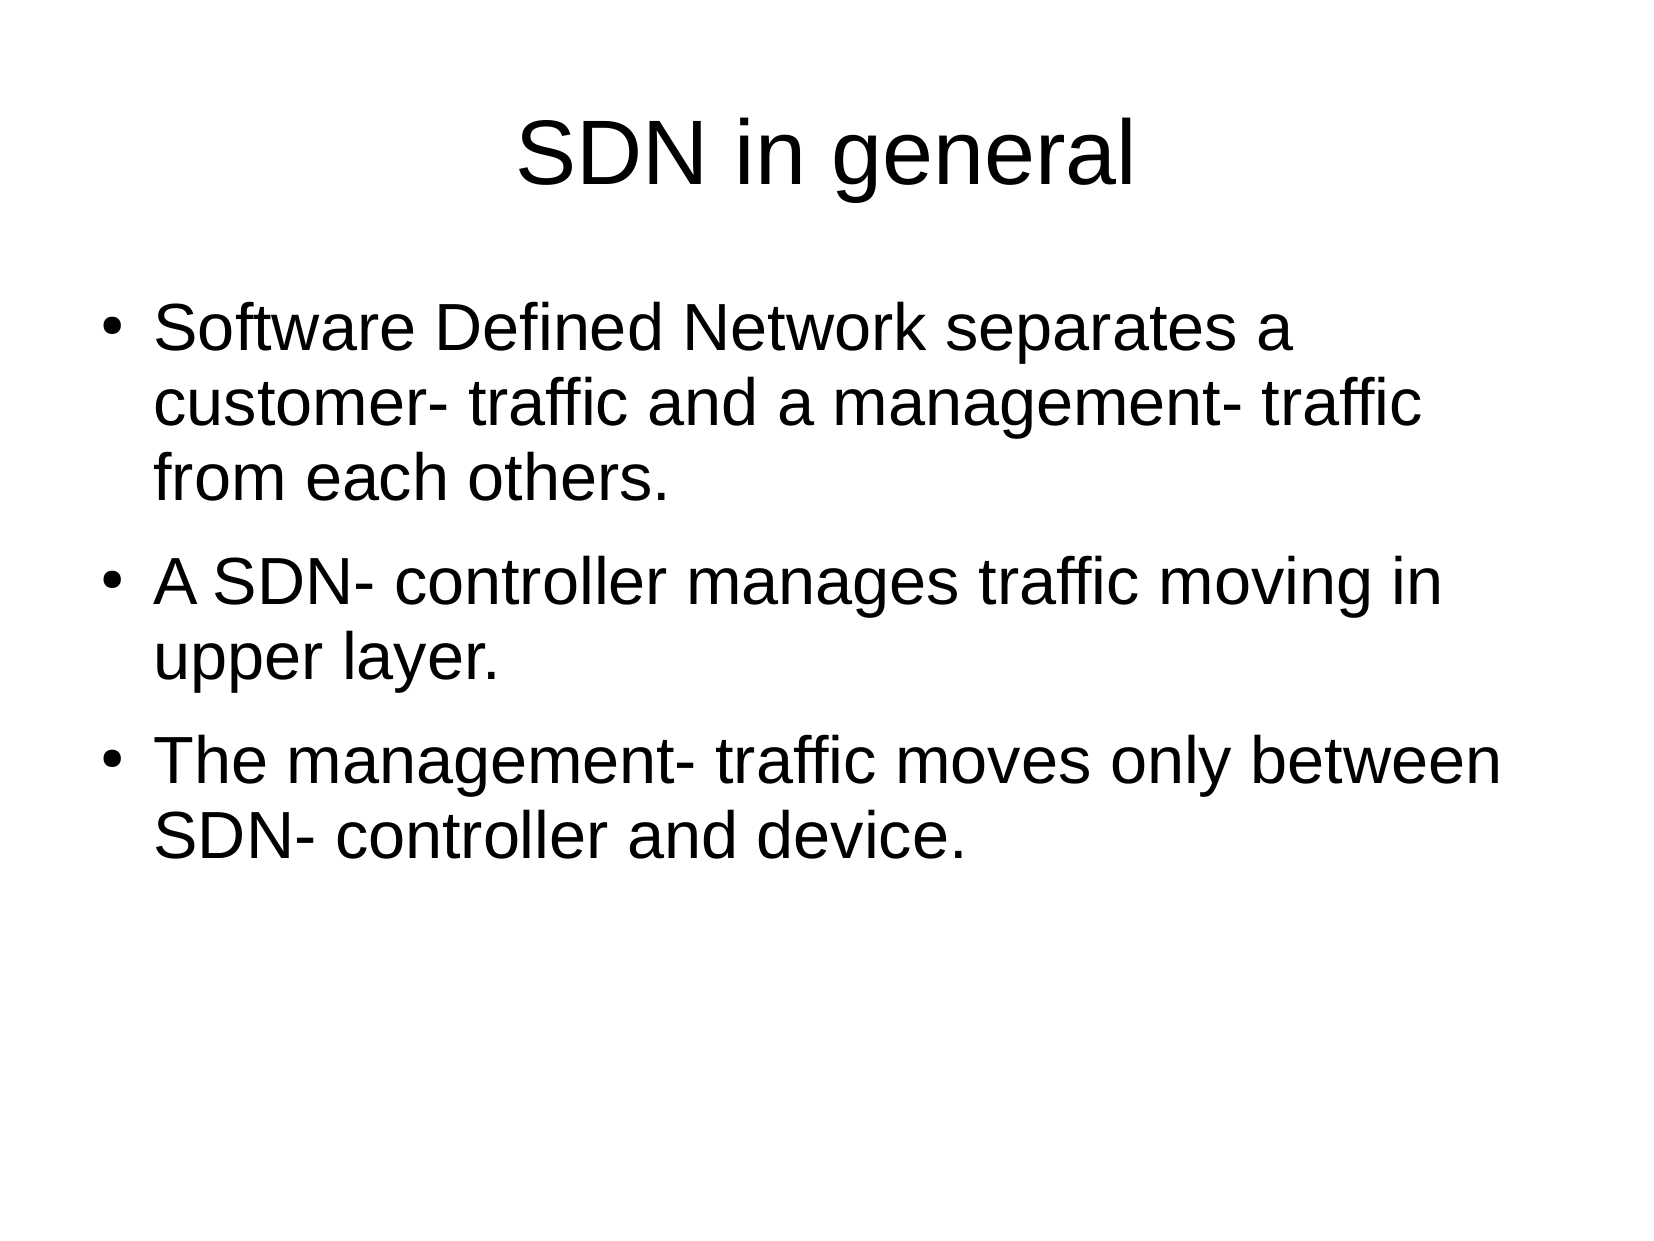

# SDN in general
Software Defined Network separates a customer- traffic and a management- traffic from each others.
A SDN- controller manages traffic moving in upper layer.
The management- traffic moves only between SDN- controller and device.